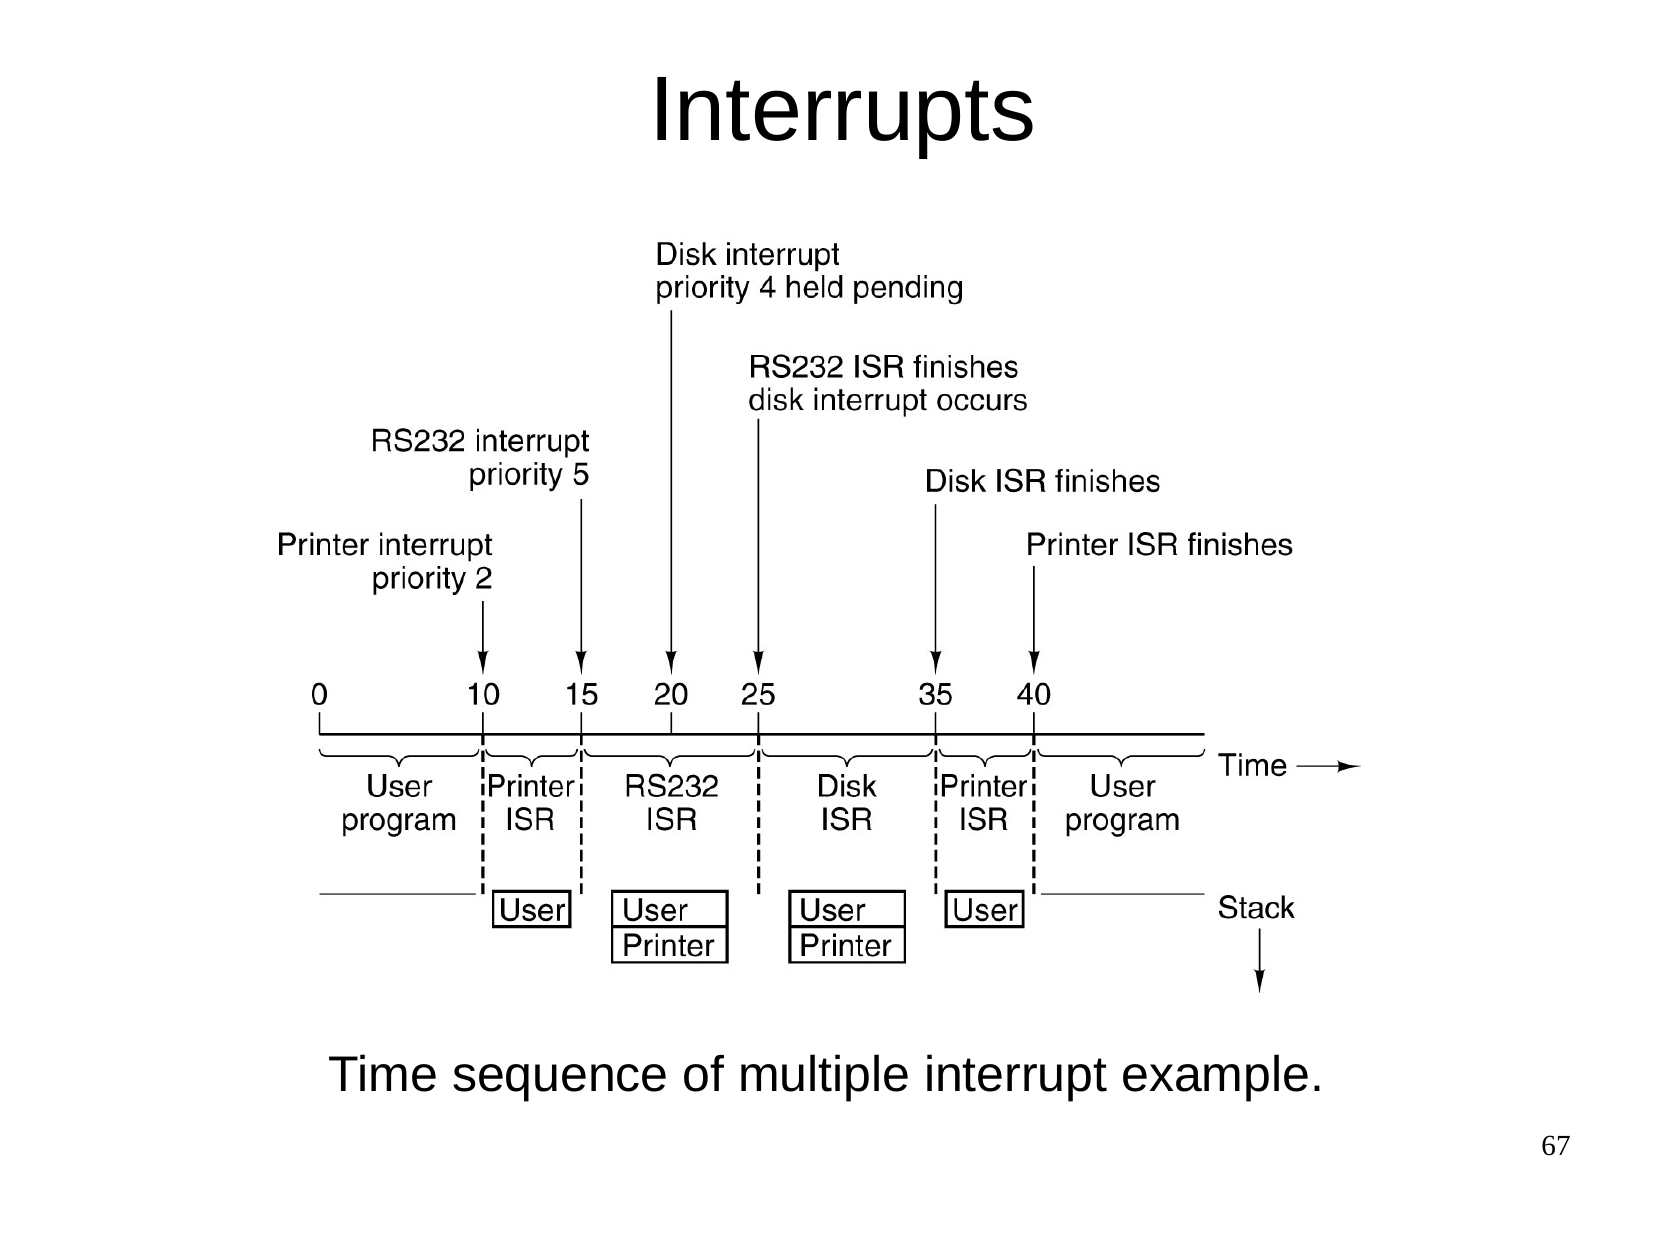

# Interrupts
Time sequence of multiple interrupt example.
67